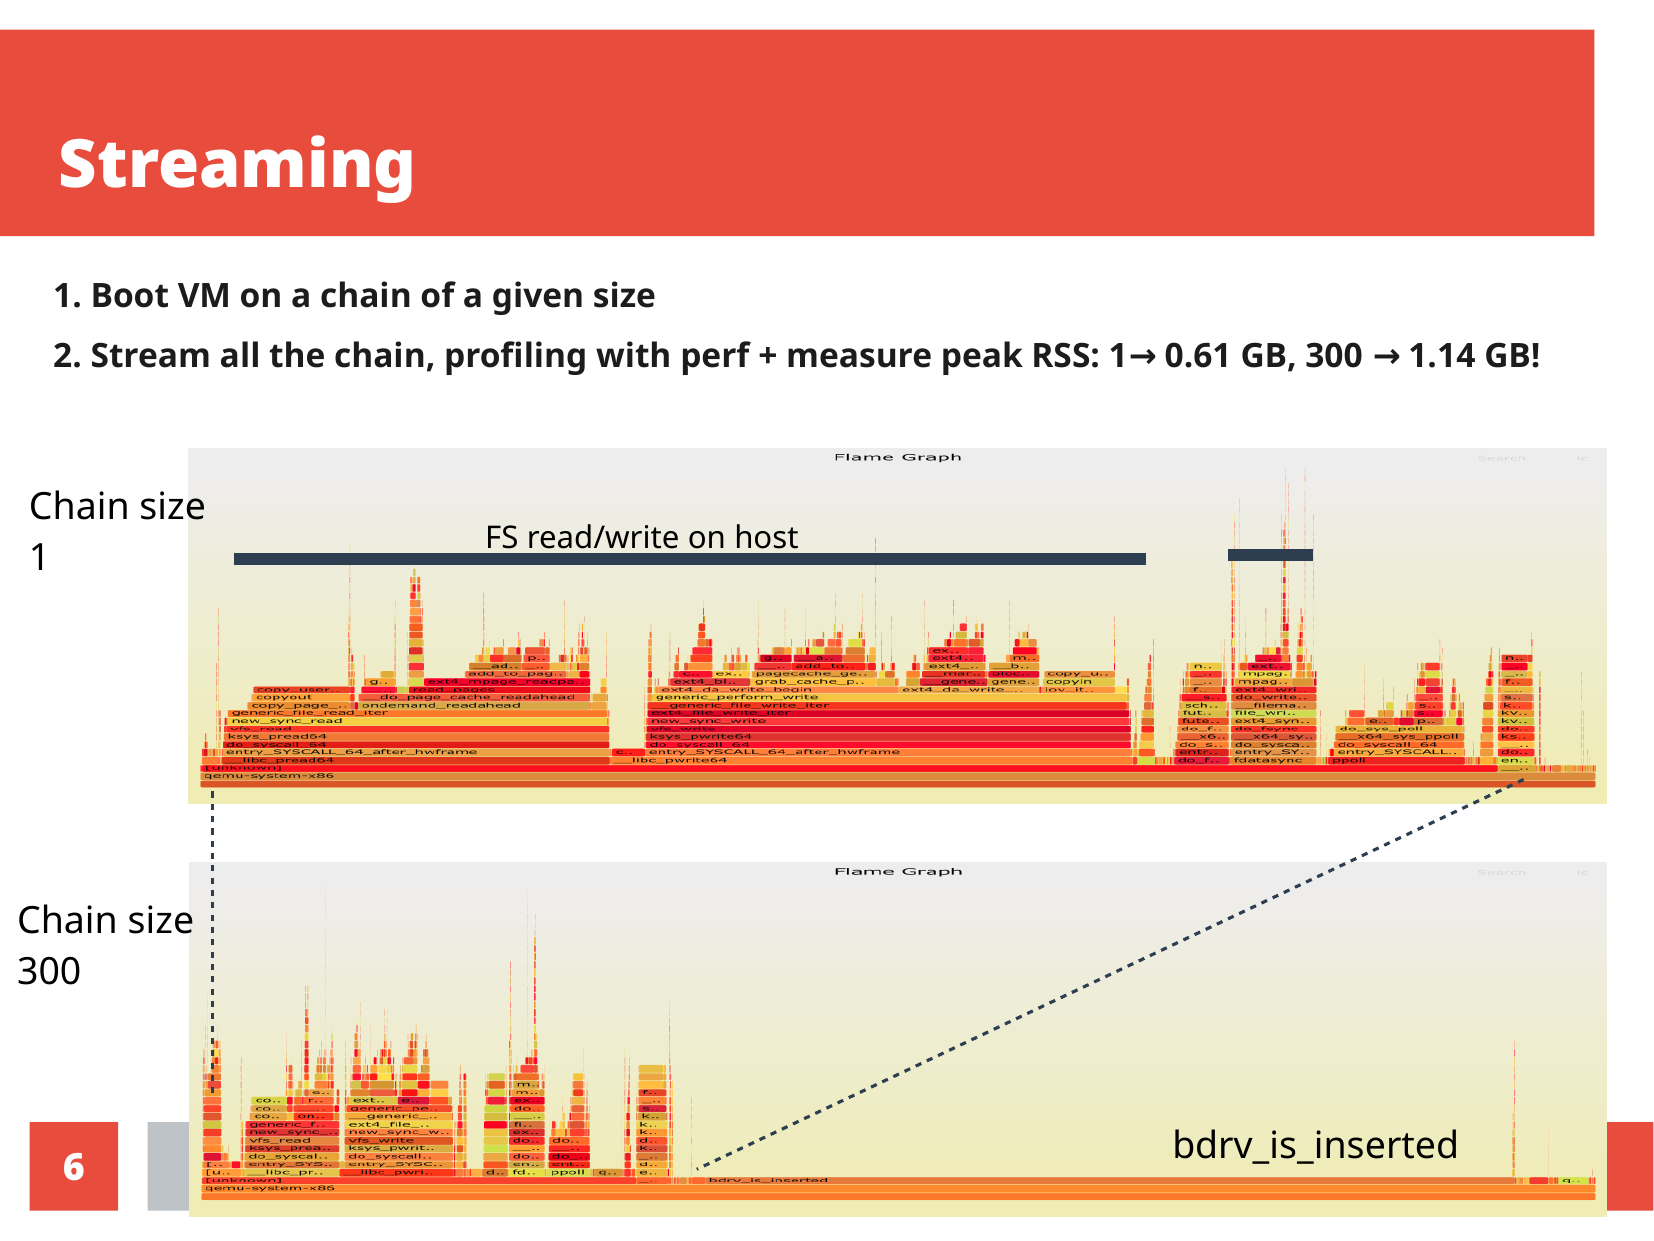

# Streaming
1. Boot VM on a chain of a given size
2. Stream all the chain, profiling with perf + measure peak RSS: 1→ 0.61 GB, 300 → 1.14 GB!
Chain size
1
FS read/write on host
Chain size
300
bdrv_is_inserted
6